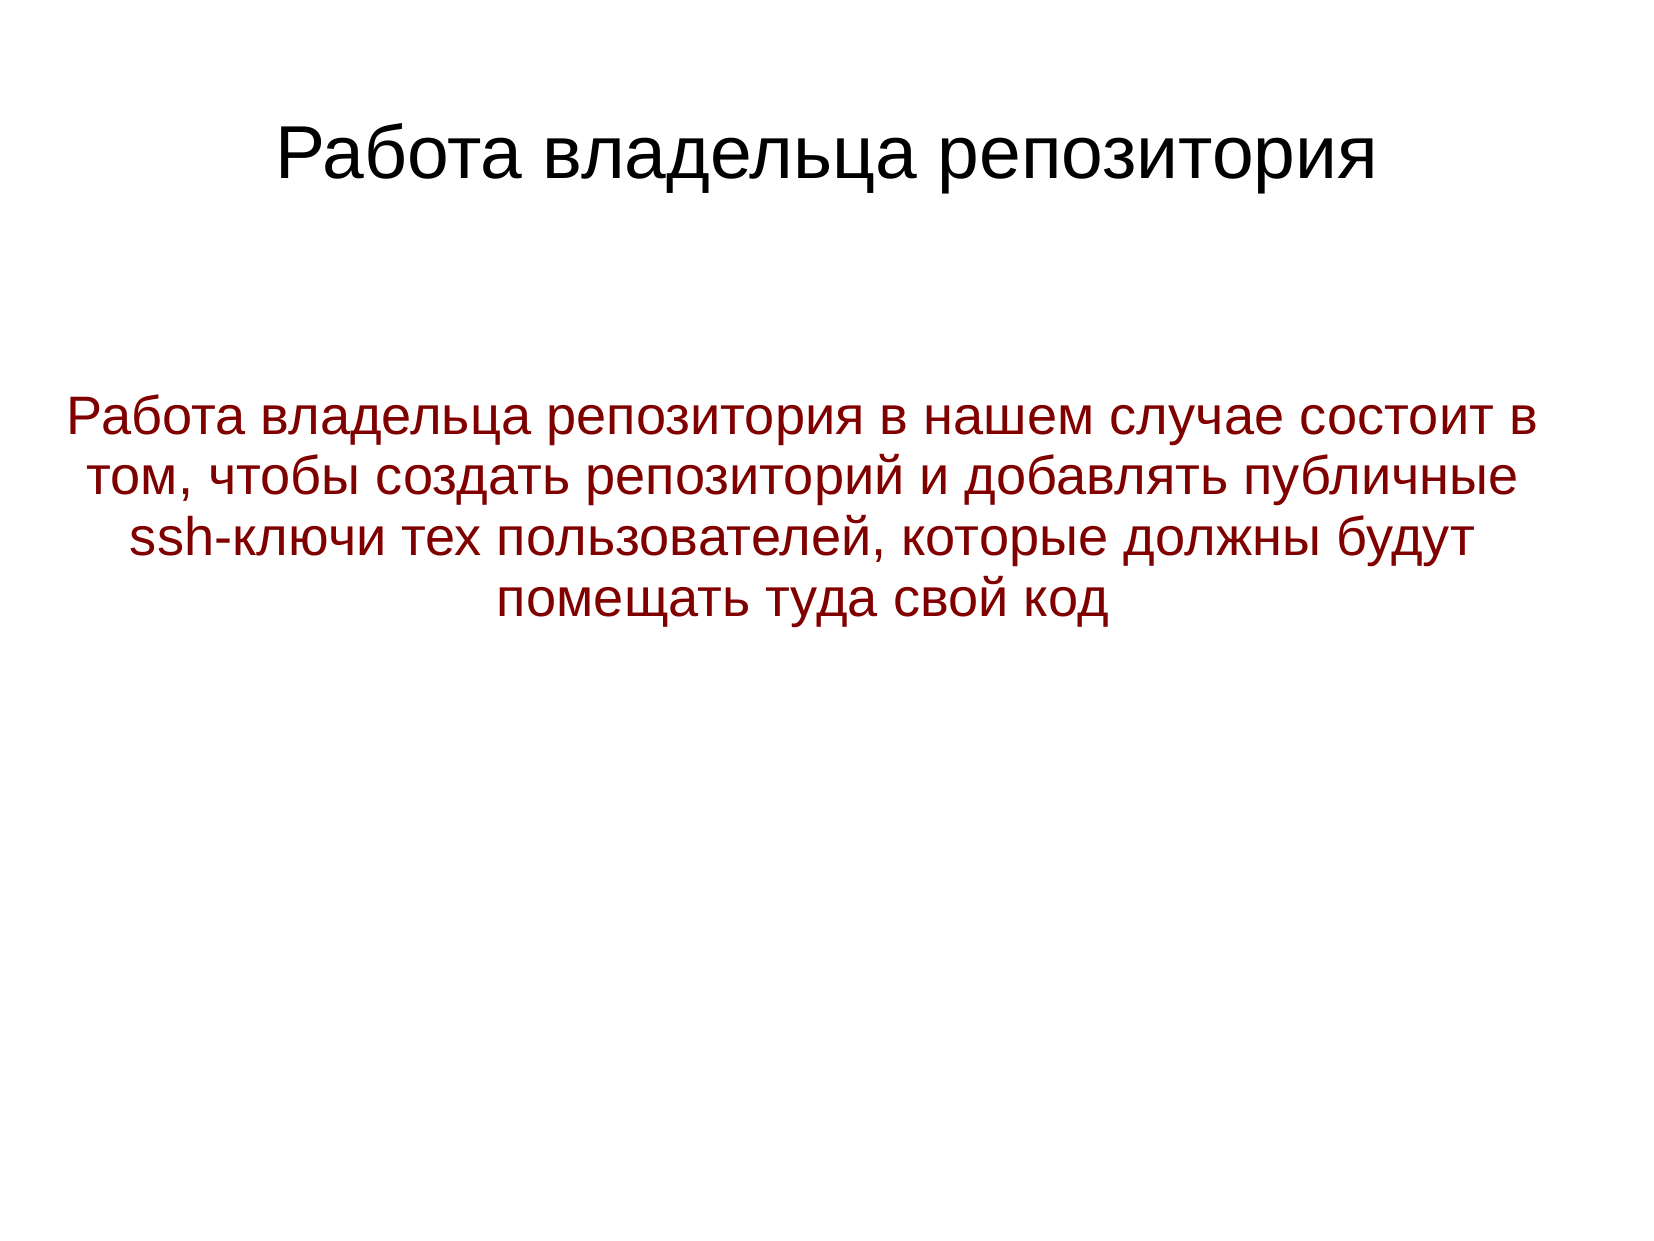

# Работа владельца репозитория
Работа владельца репозитория в нашем случае состоит в том, чтобы создать репозиторий и добавлять публичные ssh-ключи тех пользователей, которые должны будут помещать туда свой код